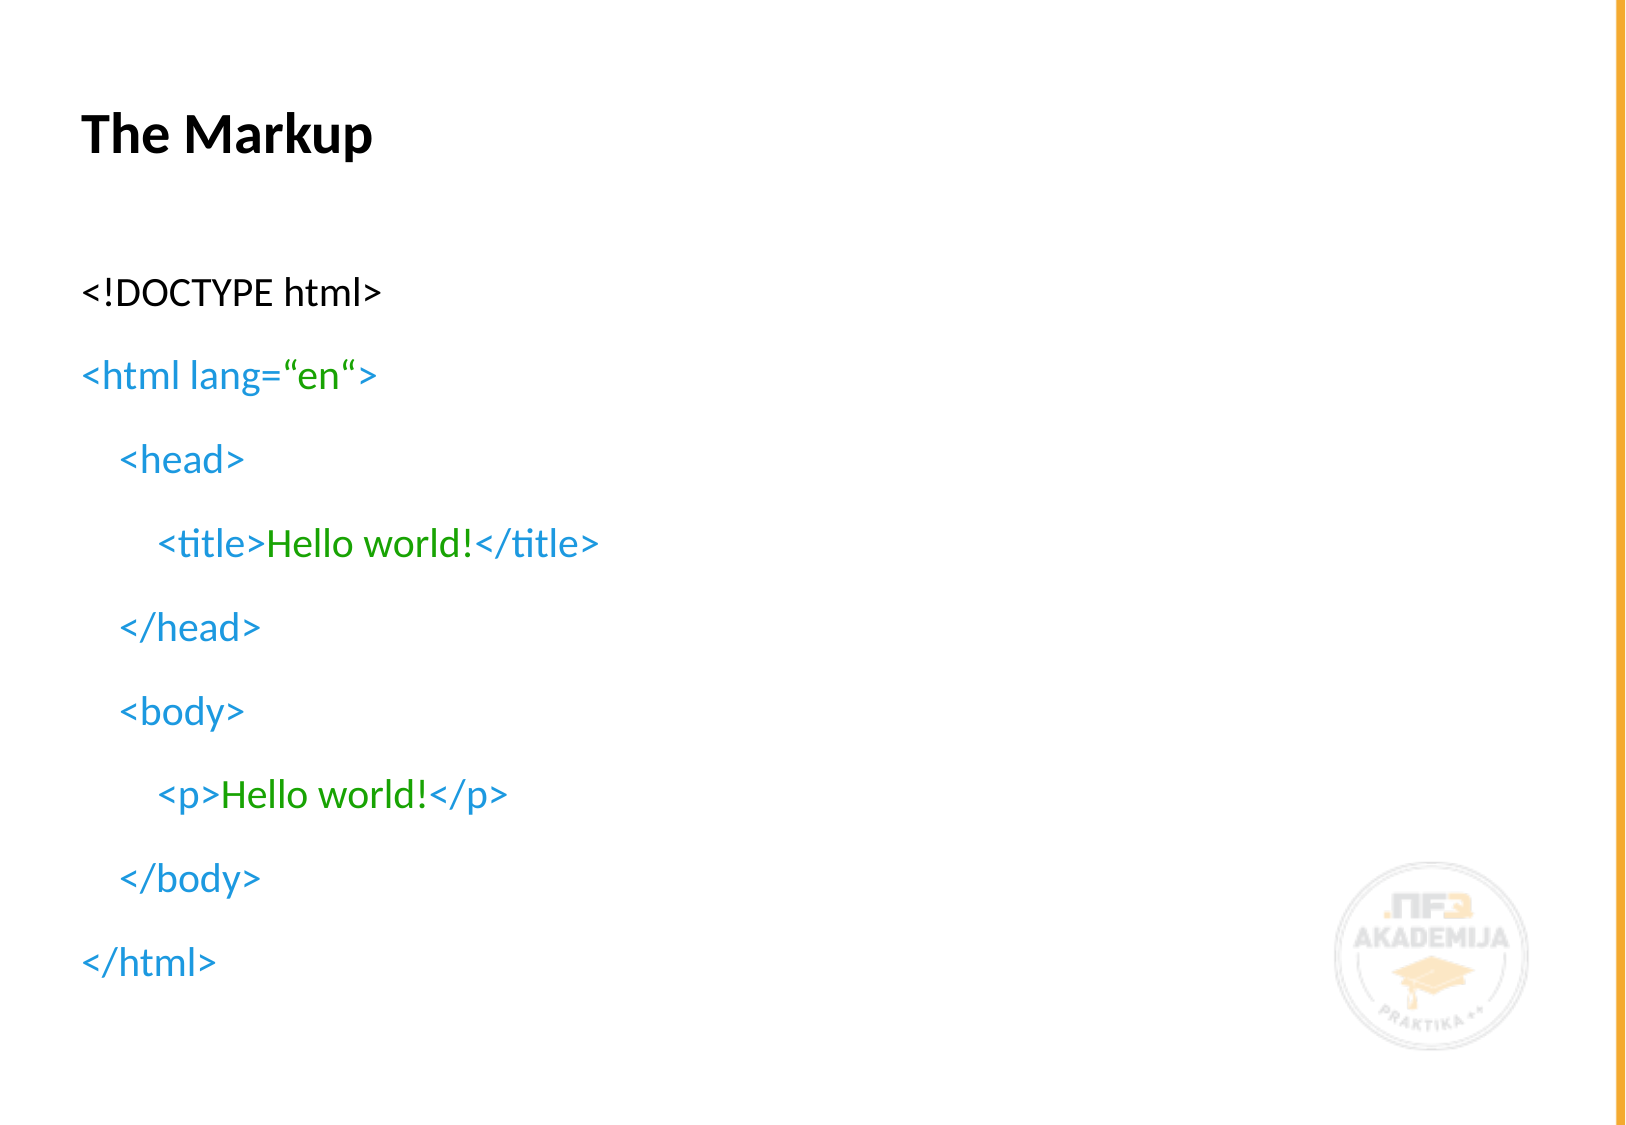

# The Markup
<!DOCTYPE html>
<html lang=“en“>
 <head>
 <title>Hello world!</title>
 </head>
 <body>
 <p>Hello world!</p>
 </body>
</html>